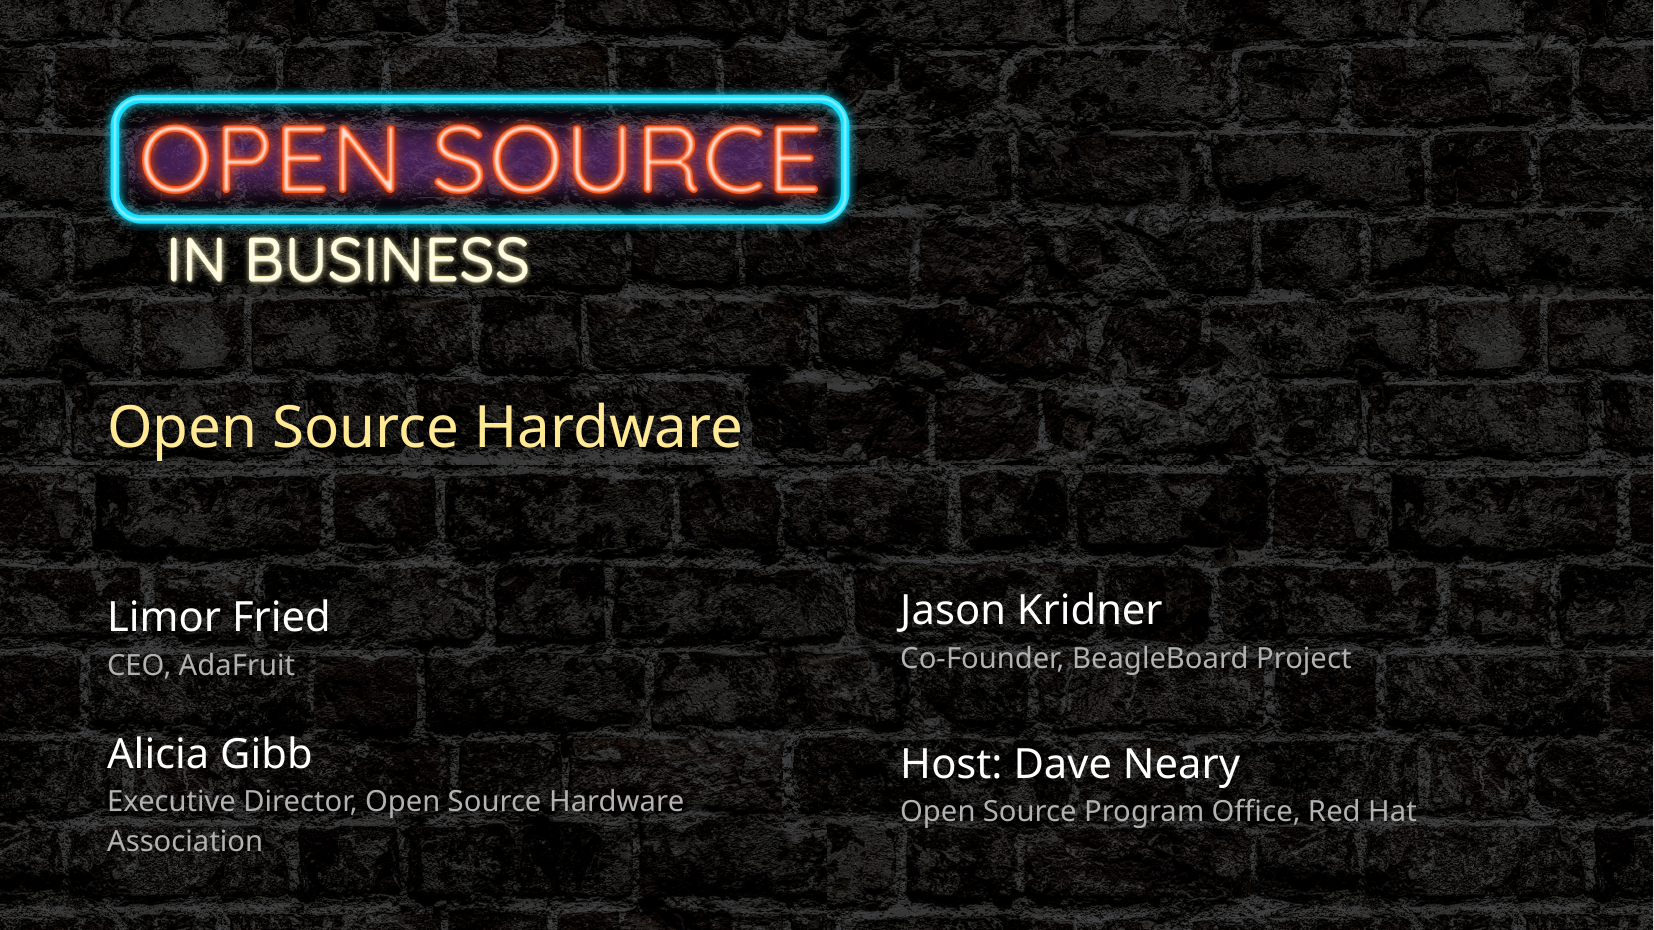

# Open Source Hardware
Jason Kridner
Co-Founder, BeagleBoard Project
Host: Dave Neary
Open Source Program Office, Red Hat
Limor Fried
CEO, AdaFruit
Alicia Gibb
Executive Director, Open Source Hardware Association